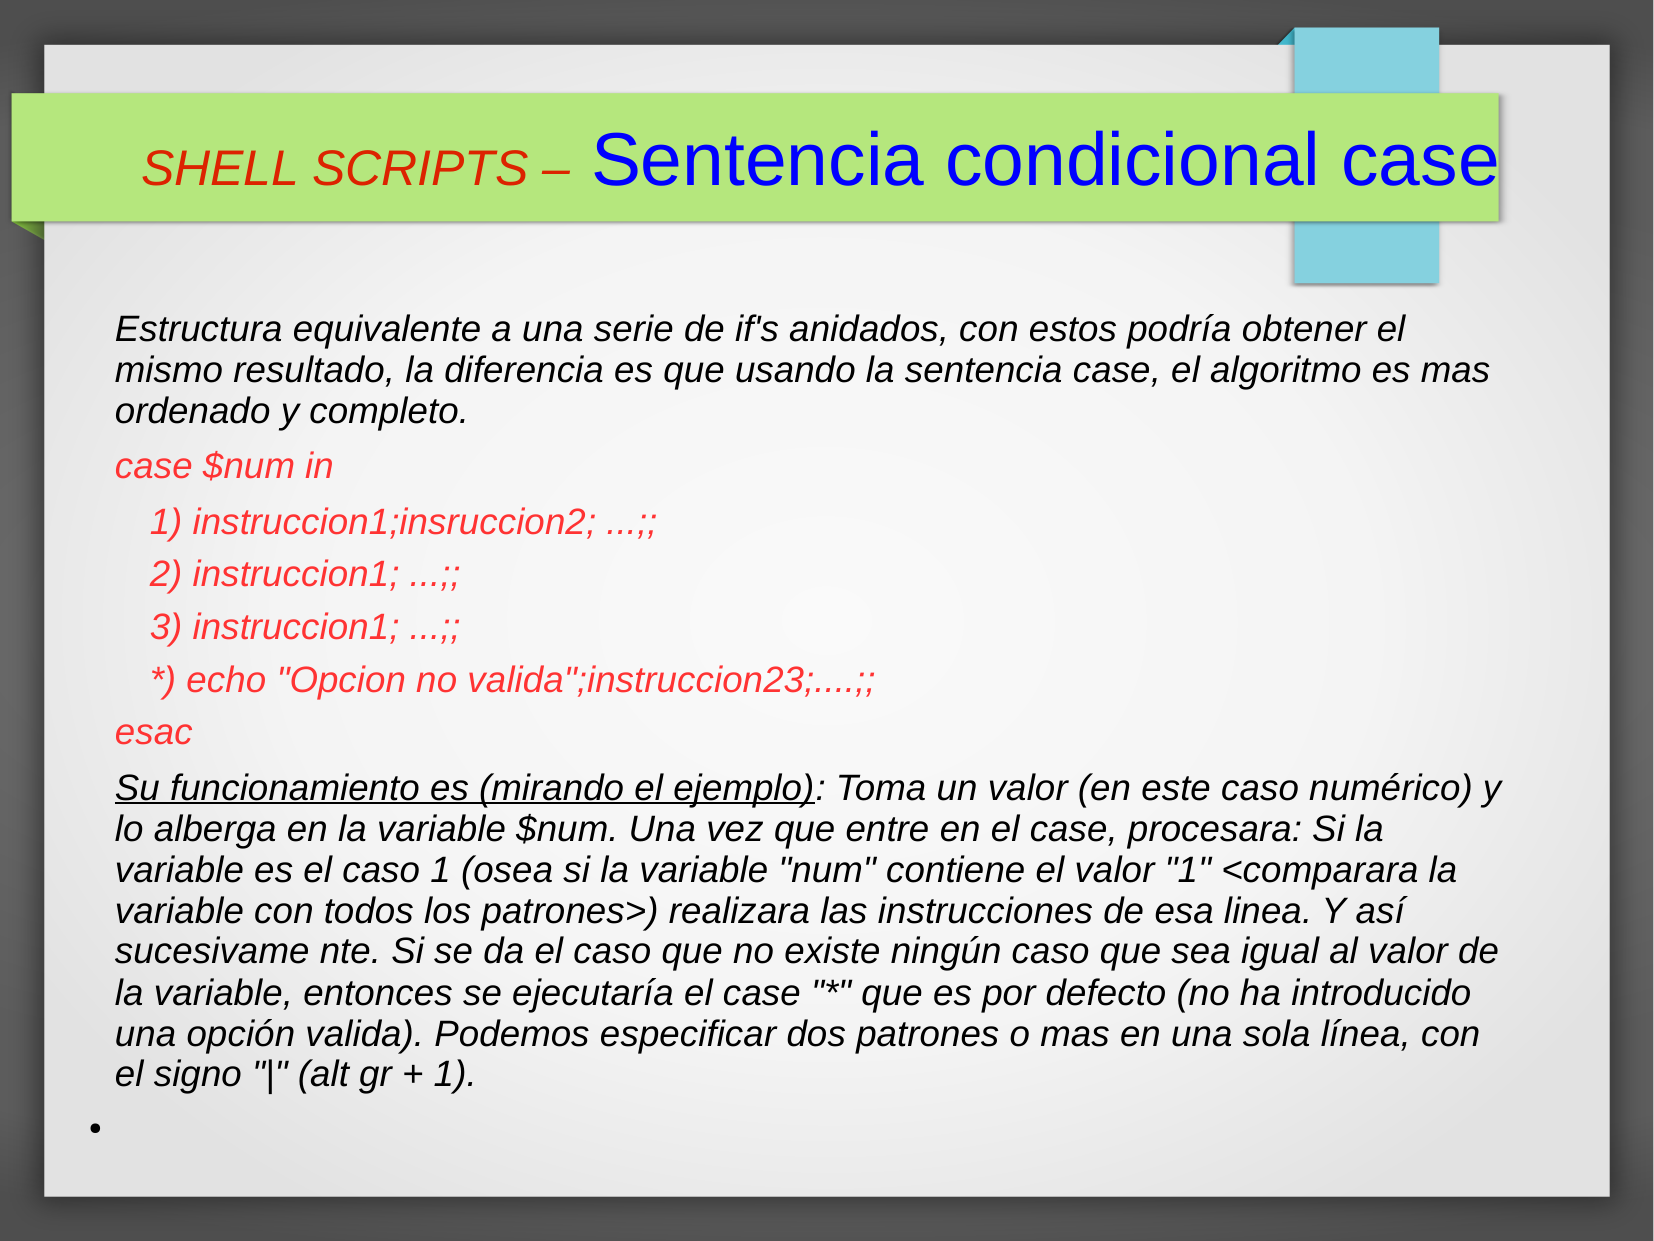

# SHELL SCRIPTS – Sentencia condicional case
Estructura equivalente a una serie de if's anidados, con estos podría obtener el mismo resultado, la diferencia es que usando la sentencia case, el algoritmo es mas ordenado y completo.
case $num in
1) instruccion1;insruccion2; ...;;
2) instruccion1; ...;;
3) instruccion1; ...;;
*) echo "Opcion no valida";instruccion23;....;;
esac
Su funcionamiento es (mirando el ejemplo): Toma un valor (en este caso numérico) y lo alberga en la variable $num. Una vez que entre en el case, procesara: Si la variable es el caso 1 (osea si la variable "num" contiene el valor "1" <comparara la variable con todos los patrones>) realizara las instrucciones de esa linea. Y así sucesivame nte. Si se da el caso que no existe ningún caso que sea igual al valor de la variable, entonces se ejecutaría el case "*" que es por defecto (no ha introducido una opción valida). Podemos especificar dos patrones o mas en una sola línea, con el signo "|" (alt gr + 1).